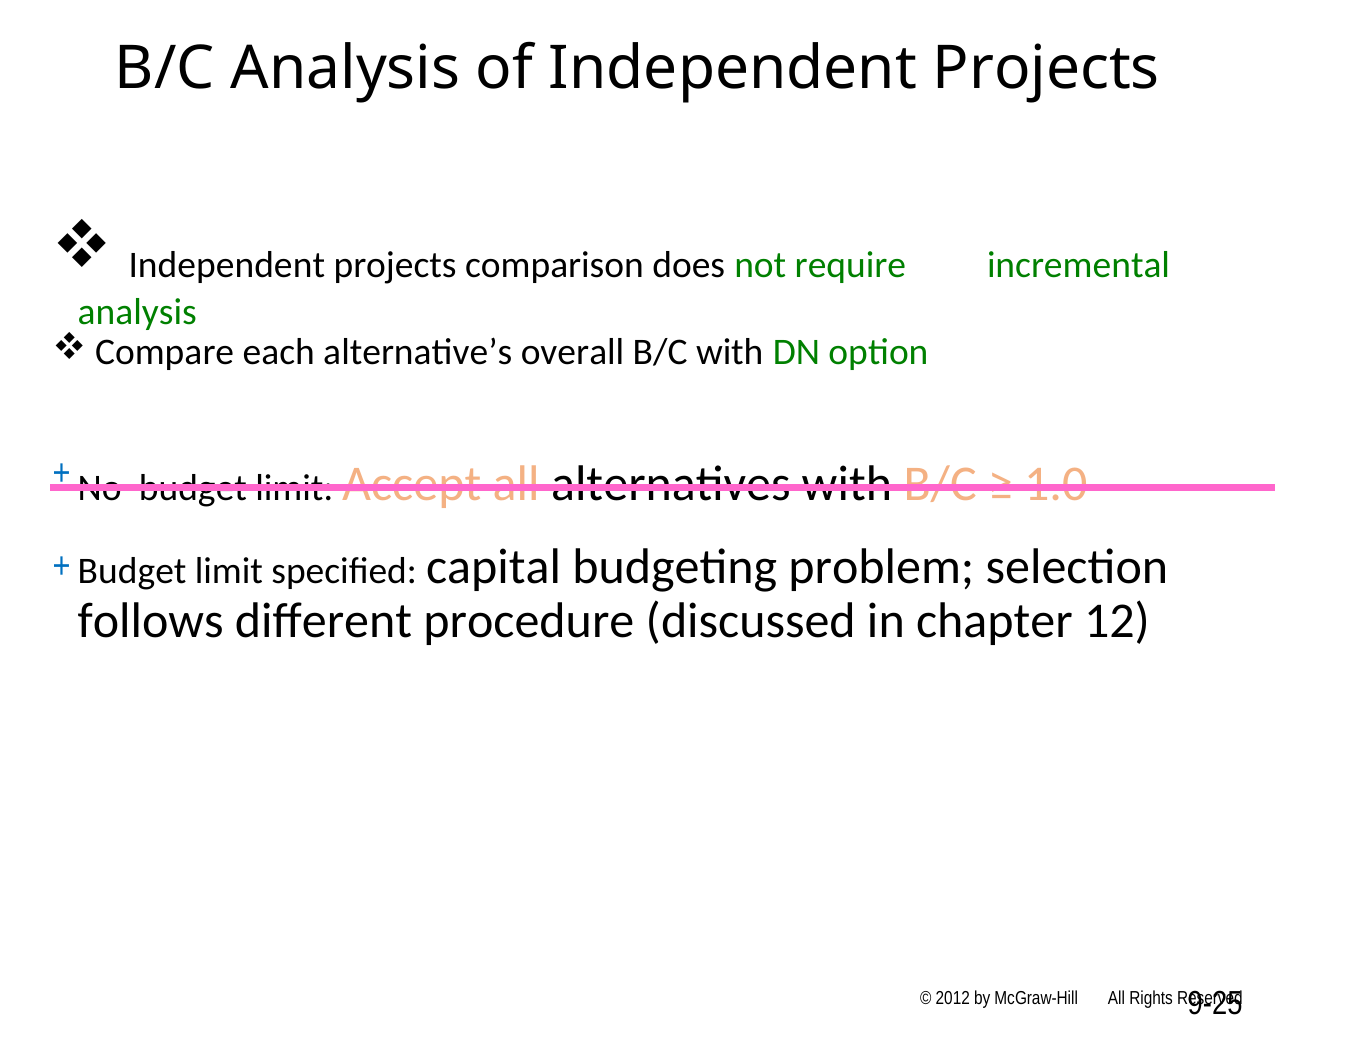

# B/C Analysis of Independent Projects
 Independent projects comparison does not require 	incremental analysis
 Compare each alternative’s overall B/C with DN option
No budget limit: Accept all alternatives with B/C ≥ 1.0
Budget limit specified: capital budgeting problem; selection follows different procedure (discussed in chapter 12)
© 2012 by McGraw-Hill All Rights Reserved